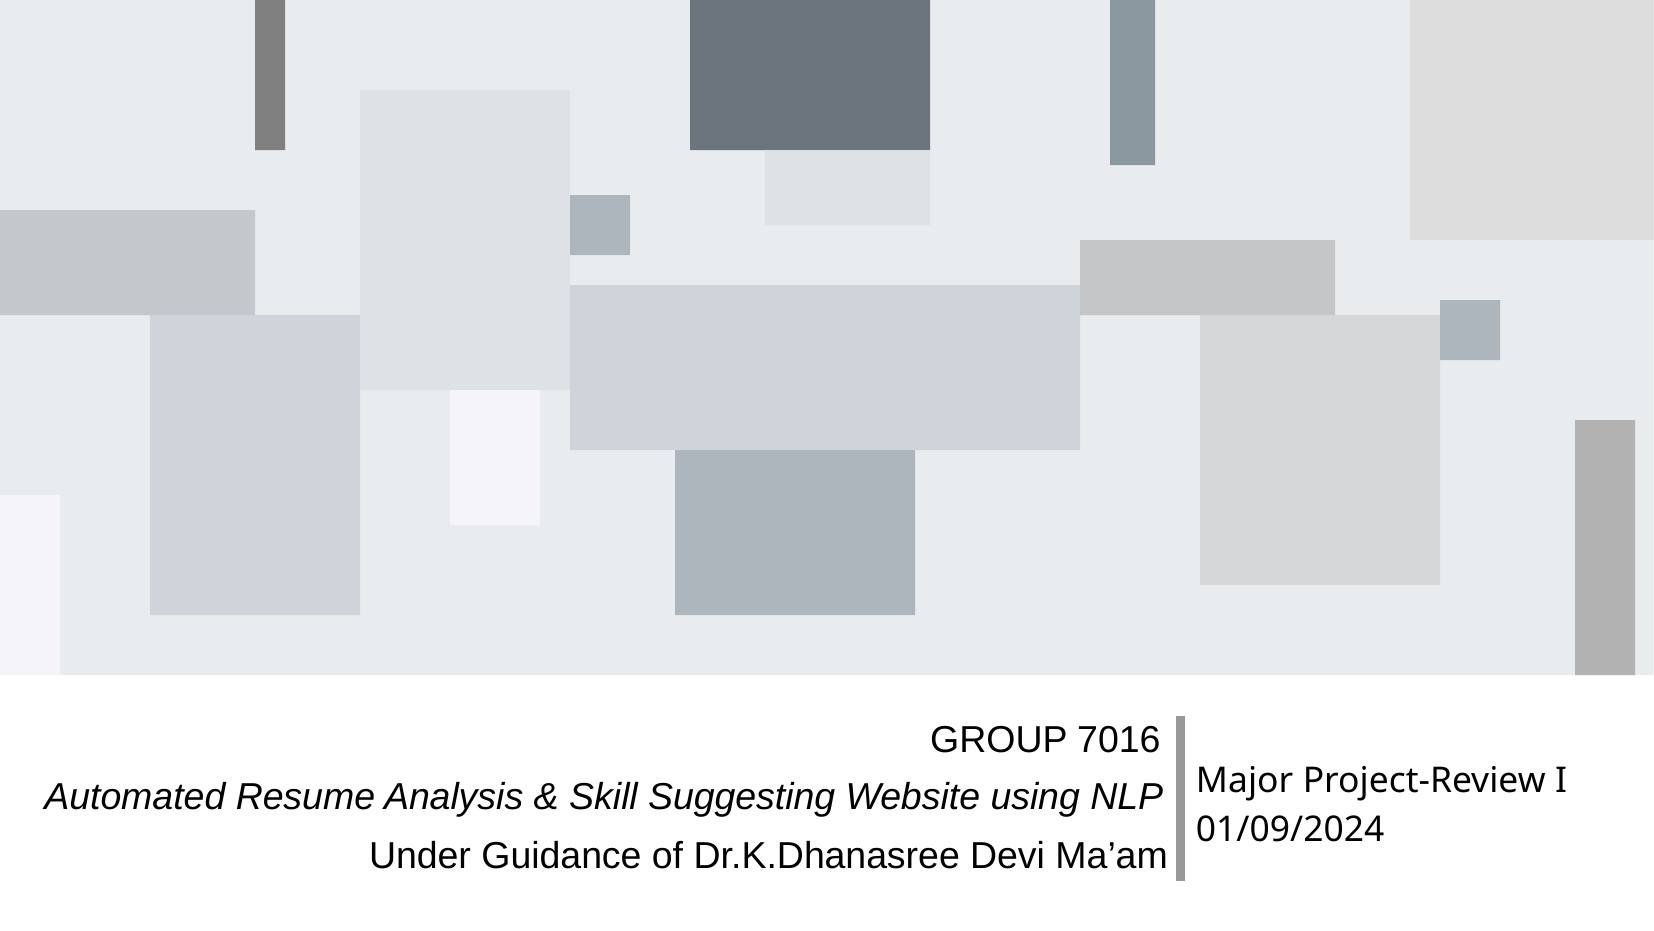

GROUP 7016
Major Project-Review I
01/09/2024
Automated Resume Analysis & Skill Suggesting Website using NLP
Under Guidance of Dr.K.Dhanasree Devi Ma’am